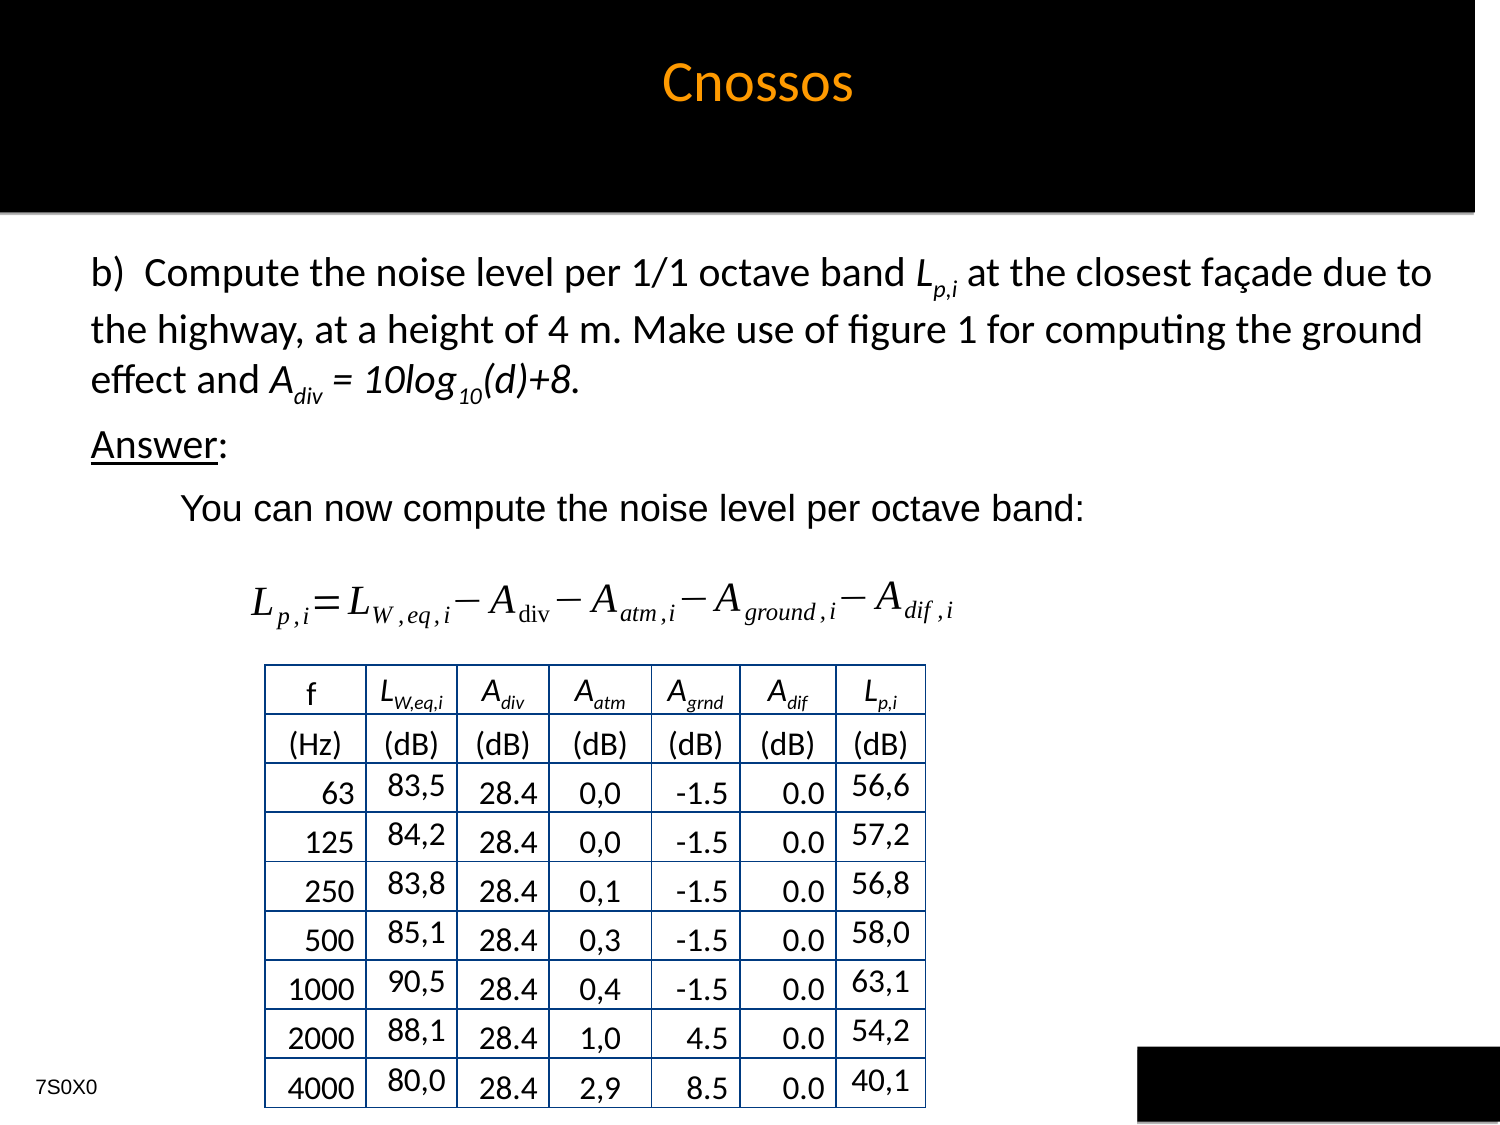

# Cnossos
b) Compute the noise level per 1/1 octave band Lp,i at the closest façade due to the highway, at a height of 4 m. Make use of figure 1 for computing the ground effect and Adiv = 10log10(d)+8.
Answer:
You can now compute the noise level per octave band:
| f | LW,eq,i | Adiv | Aatm | Agrnd | Adif | Lp,i |
| --- | --- | --- | --- | --- | --- | --- |
| (Hz) | (dB) | (dB) | (dB) | (dB) | (dB) | (dB) |
| 63 | 83,5 | 28.4 | 0,0 | -1.5 | 0.0 | 56,6 |
| 125 | 84,2 | 28.4 | 0,0 | -1.5 | 0.0 | 57,2 |
| 250 | 83,8 | 28.4 | 0,1 | -1.5 | 0.0 | 56,8 |
| 500 | 85,1 | 28.4 | 0,3 | -1.5 | 0.0 | 58,0 |
| 1000 | 90,5 | 28.4 | 0,4 | -1.5 | 0.0 | 63,1 |
| 2000 | 88,1 | 28.4 | 1,0 | 4.5 | 0.0 | 54,2 |
| 4000 | 80,0 | 28.4 | 2,9 | 8.5 | 0.0 | 40,1 |
7S0X0
2017/02/09
PAGE